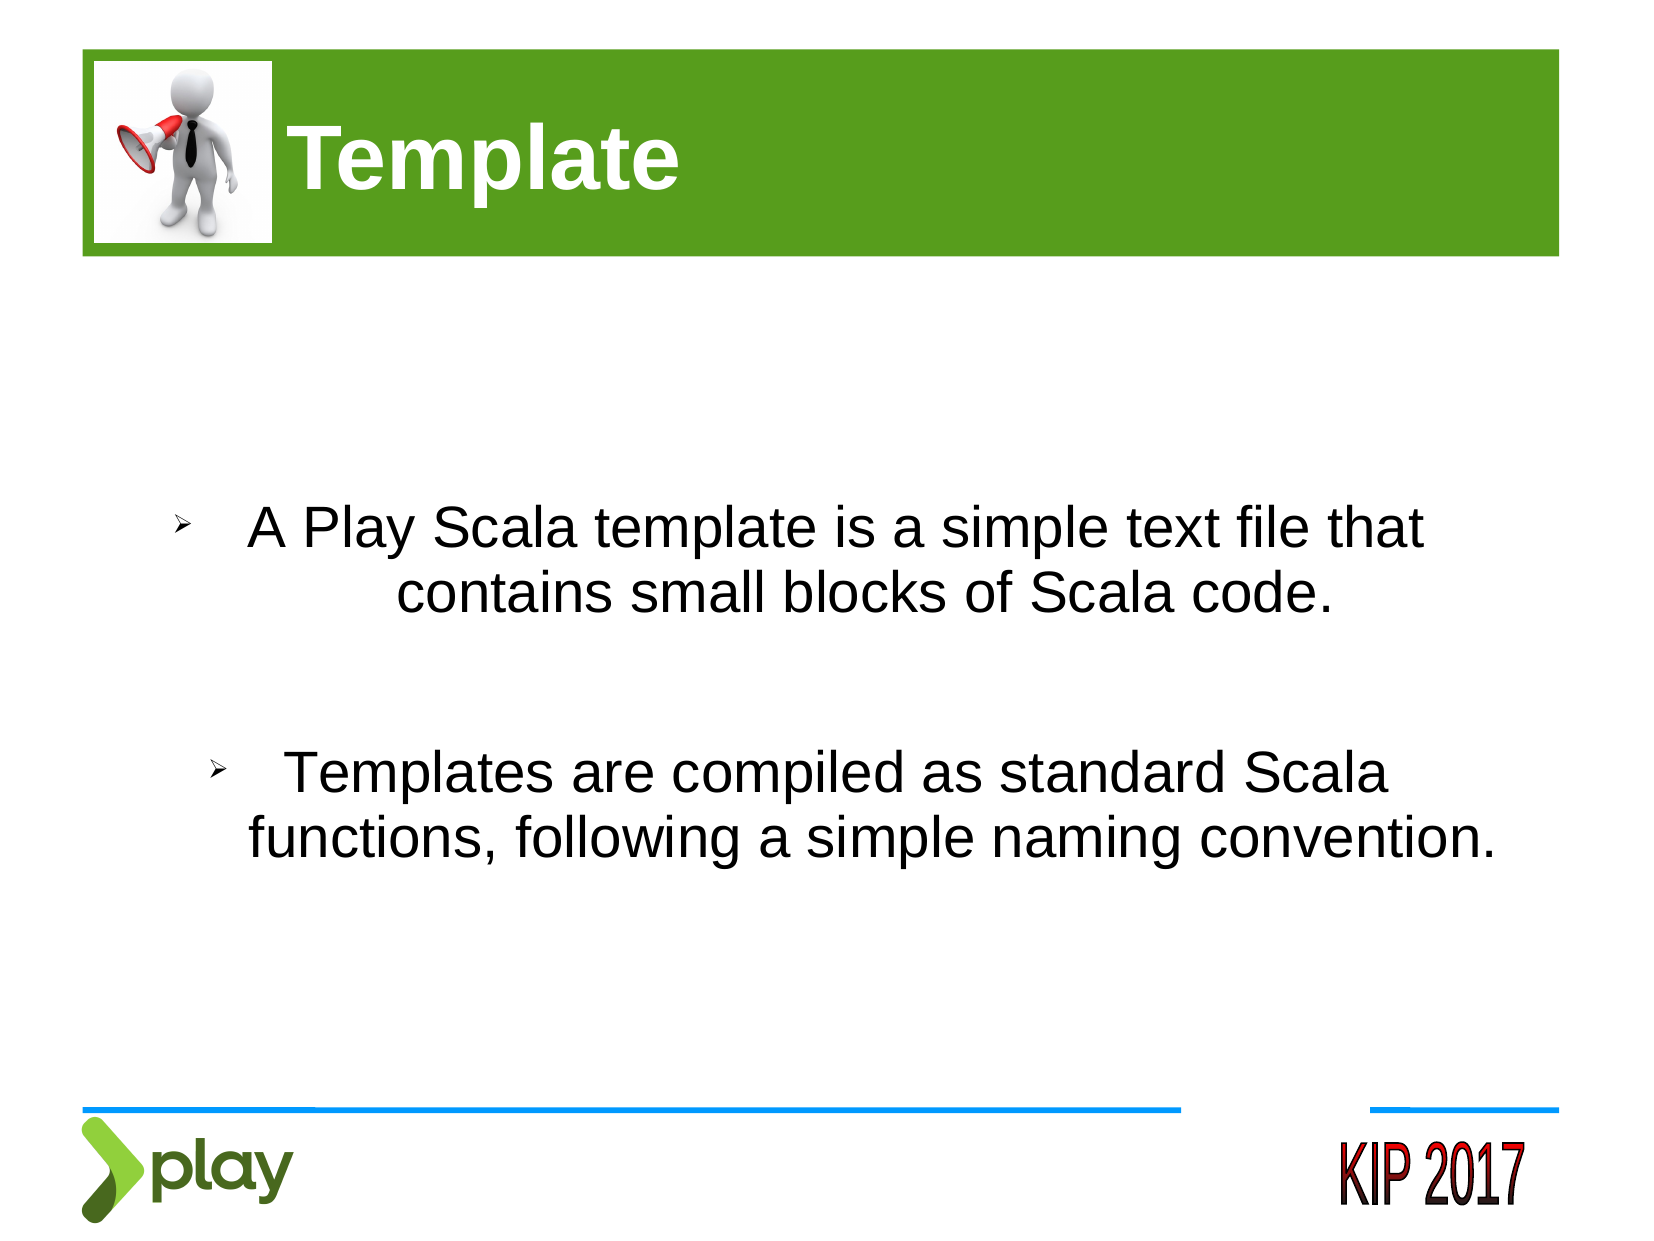

# Template
A Play Scala template is a simple text file that contains small blocks of Scala code.
Templates are compiled as standard Scala functions, following a simple naming convention.